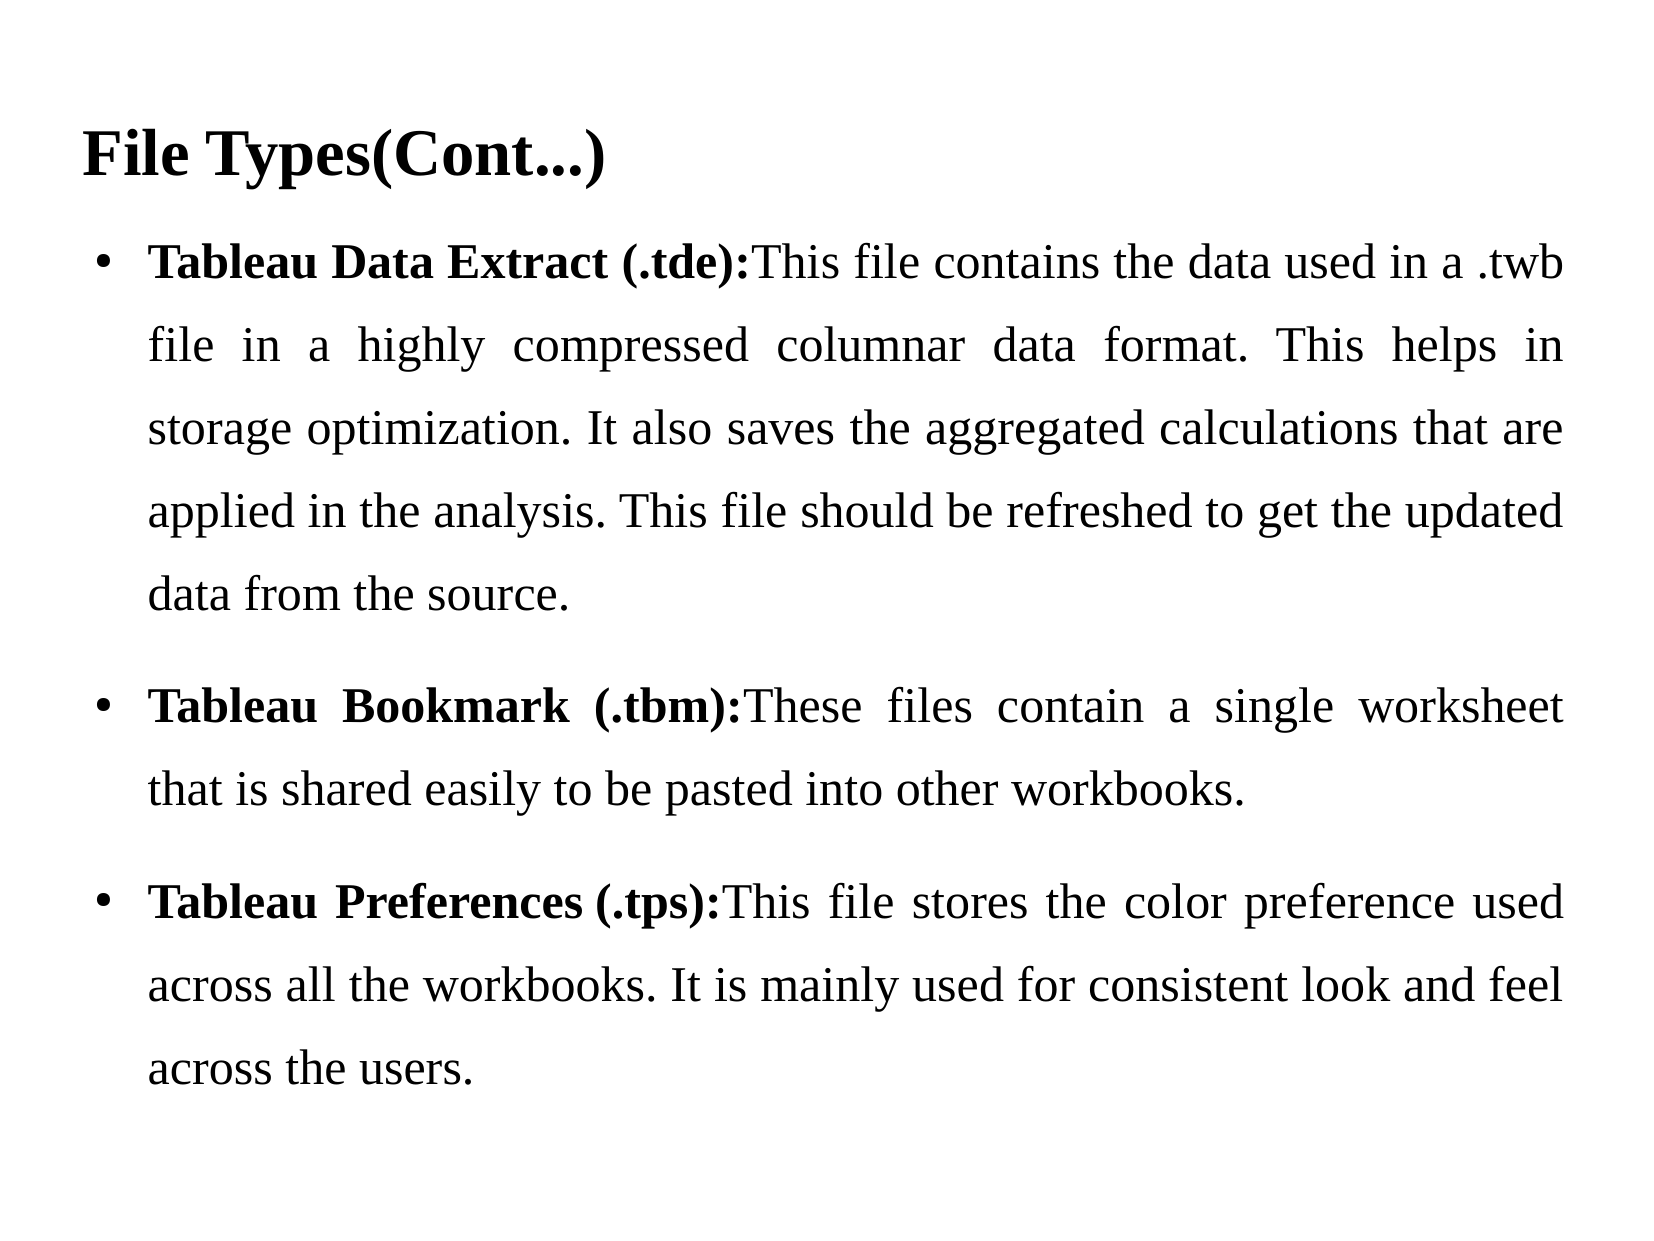

# File Types(Cont...)
Tableau Data Extract (.tde):This file contains the data used in a .twb file in a highly compressed columnar data format. This helps in storage optimization. It also saves the aggregated calculations that are applied in the analysis. This file should be refreshed to get the updated data from the source.
Tableau Bookmark (.tbm):These files contain a single worksheet that is shared easily to be pasted into other workbooks.
Tableau Preferences	(.tps):This file stores the color preference used across all the workbooks. It is mainly used for consistent look and feel across the users.